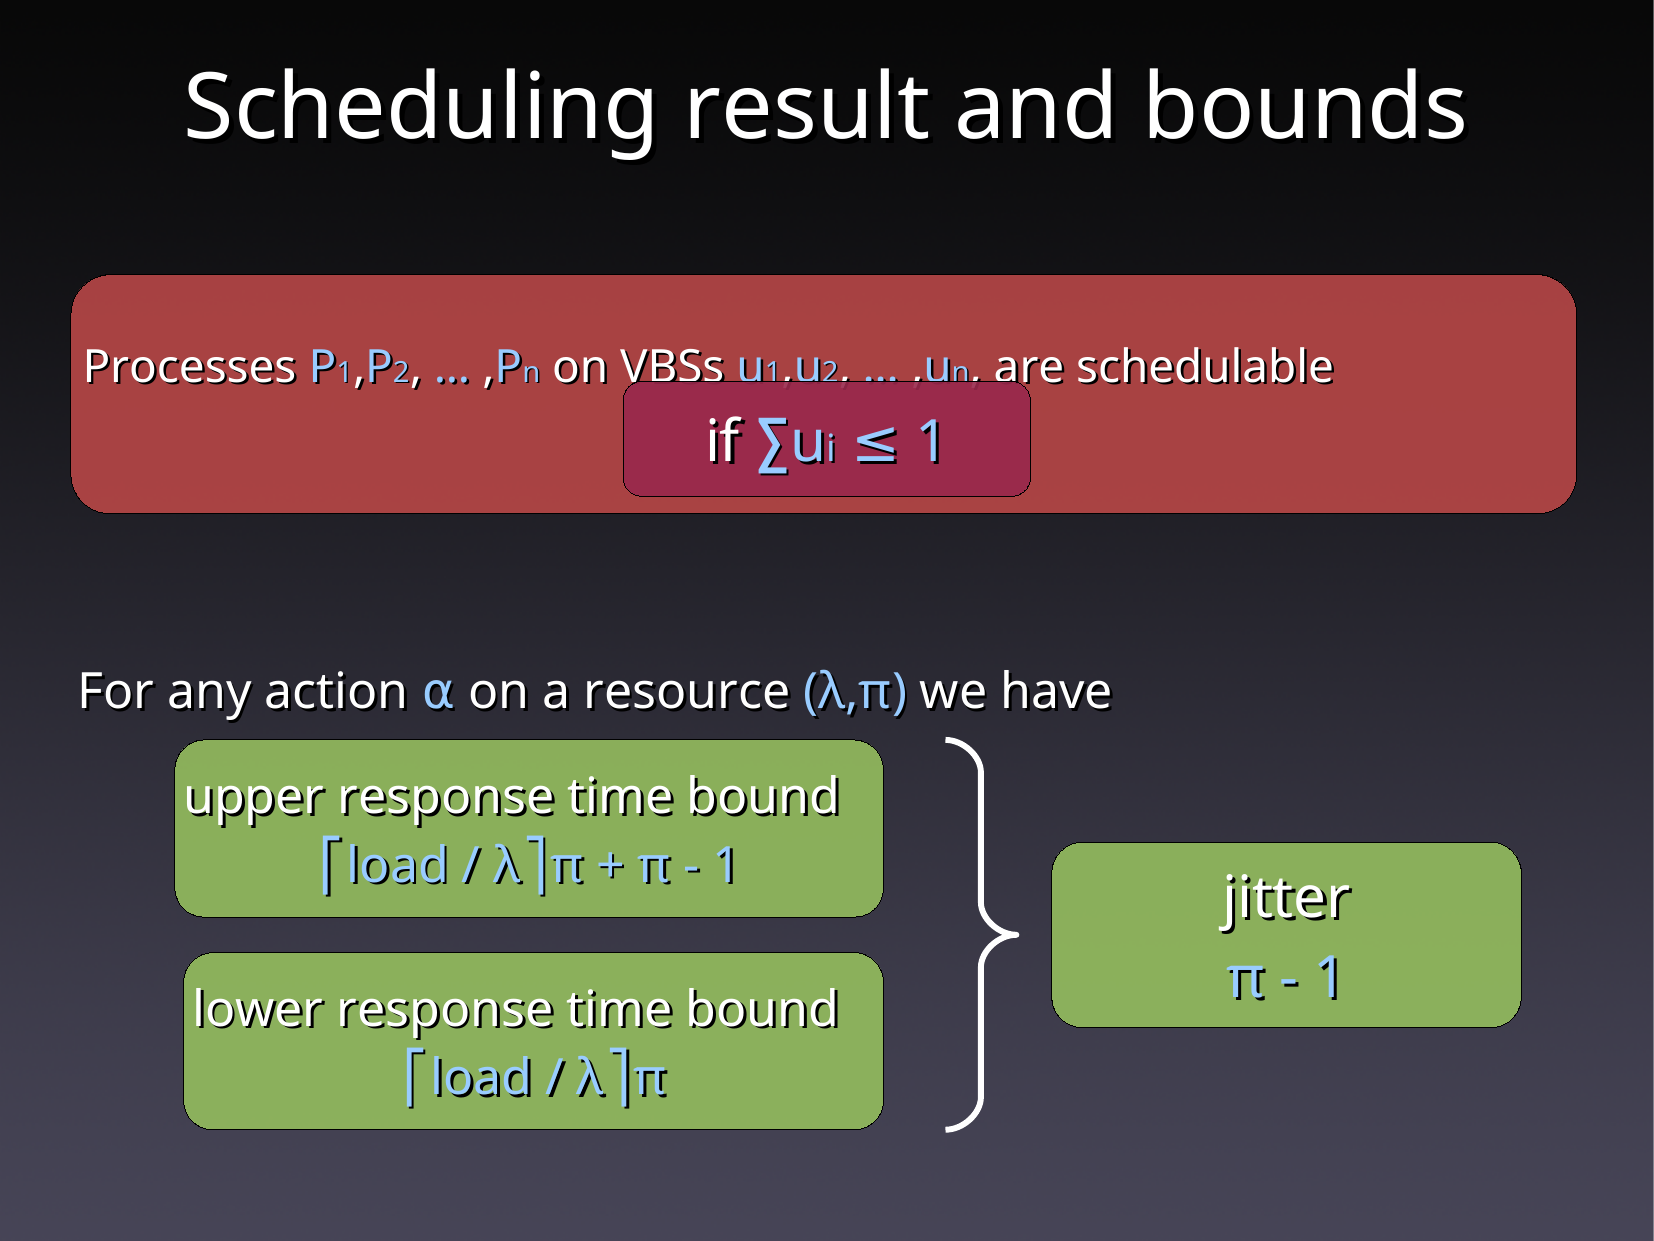

# Scheduling result and bounds
Processes P1,P2, … ,Pn on VBSs u1,u2, … ,un, are schedulable
if ∑ui ≤ 1
For any action α on a resource (λ,π) we have
upper response time bound
⎡load / λ⎤π + π - 1
 jitter
π - 1
lower response time bound
⎡load / λ⎤π